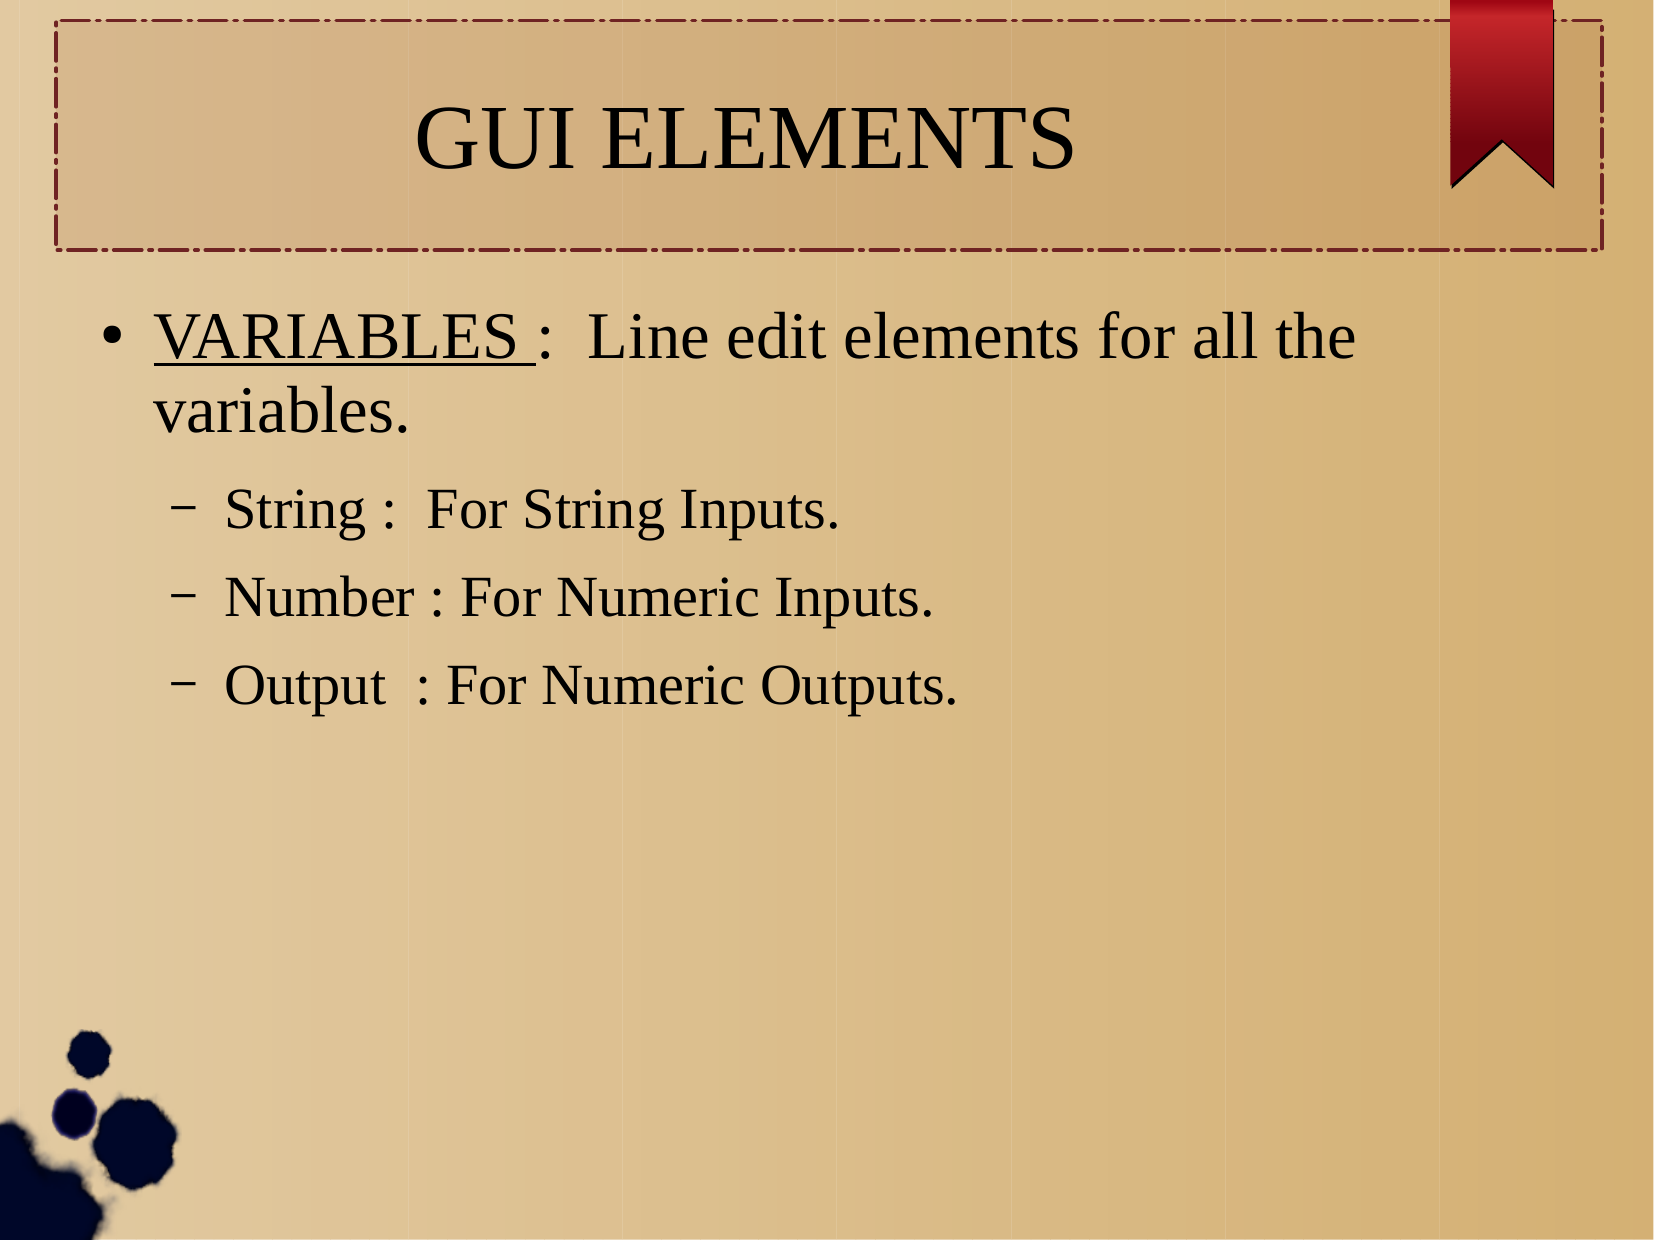

# GUI ELEMENTS
VARIABLES : Line edit elements for all the variables.
String : For String Inputs.
Number : For Numeric Inputs.
Output : For Numeric Outputs.